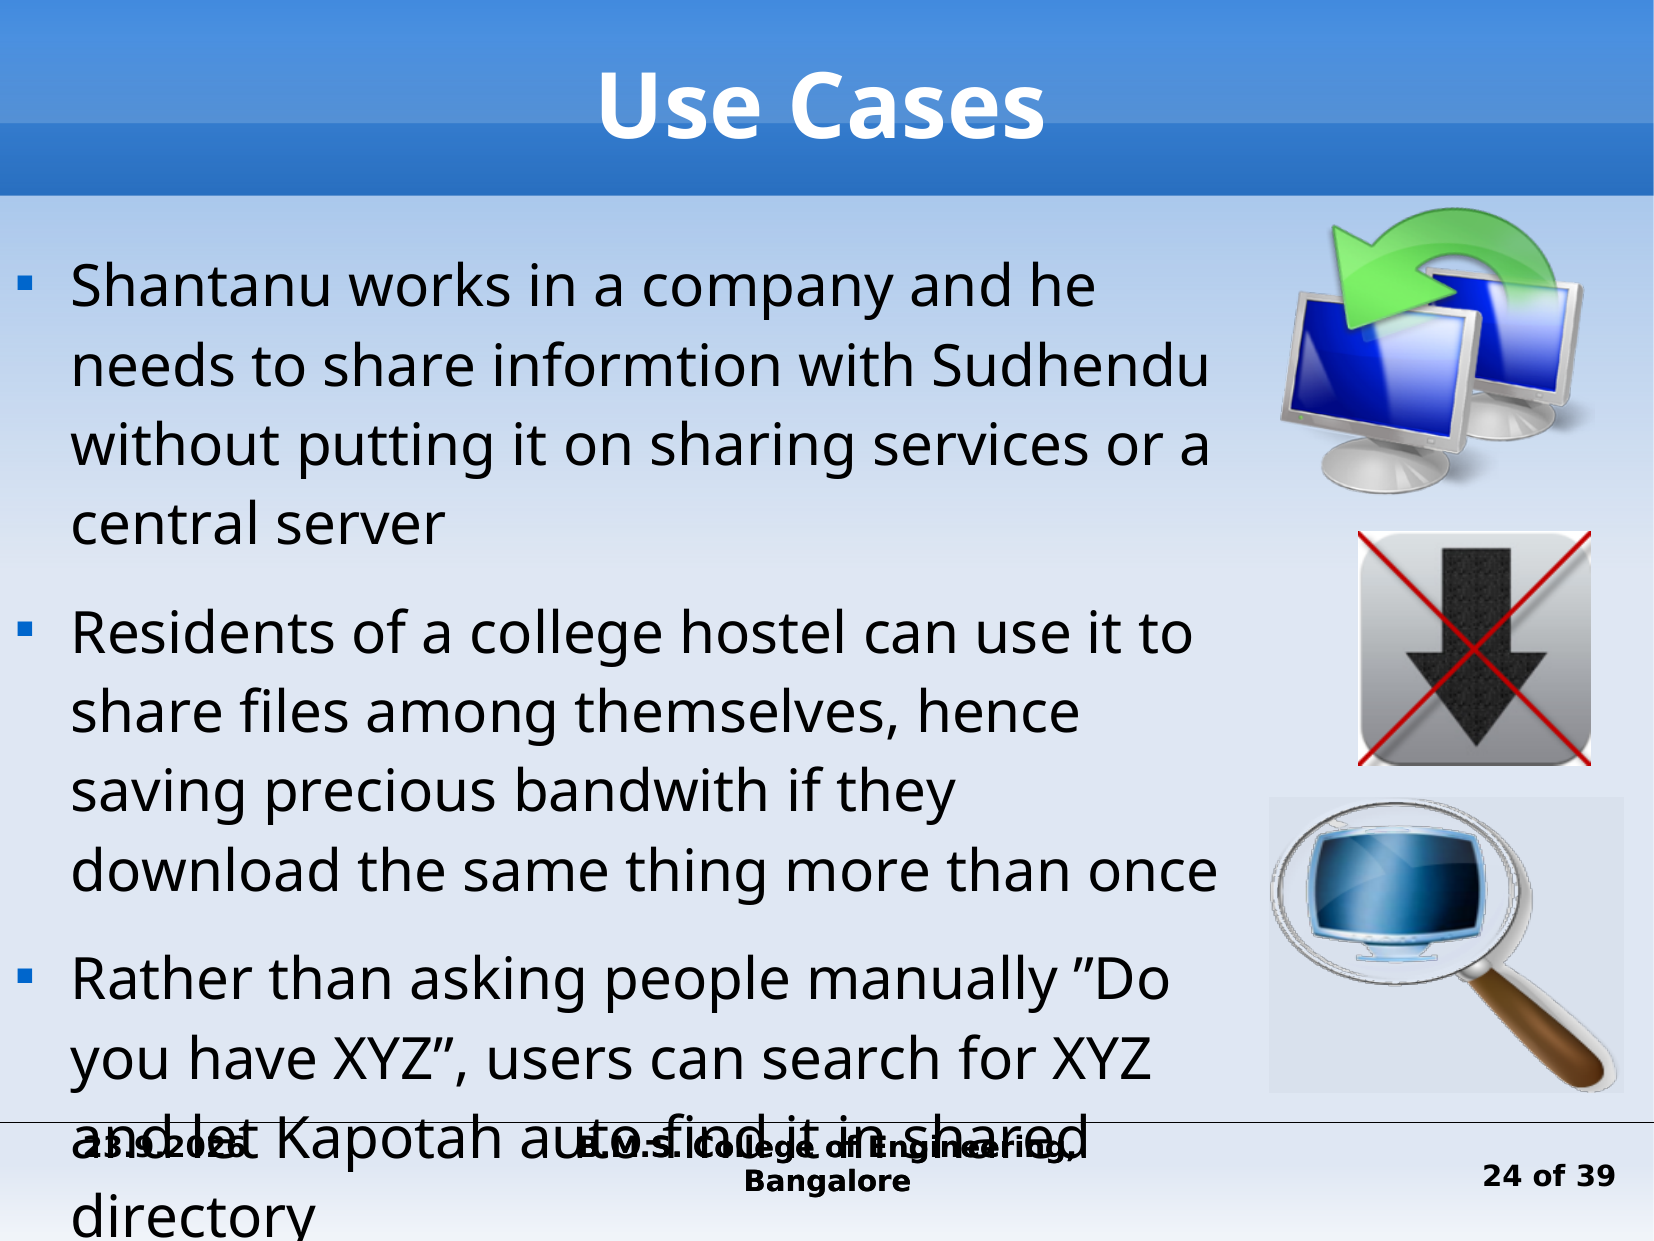

# Use Cases
Shantanu works in a company and he needs to share informtion with Sudhendu without putting it on sharing services or a central server
Residents of a college hostel can use it to share files among themselves, hence saving precious bandwith if they download the same thing more than once
Rather than asking people manually ”Do you have XYZ”, users can search for XYZ and let Kapotah auto-find it in shared directory